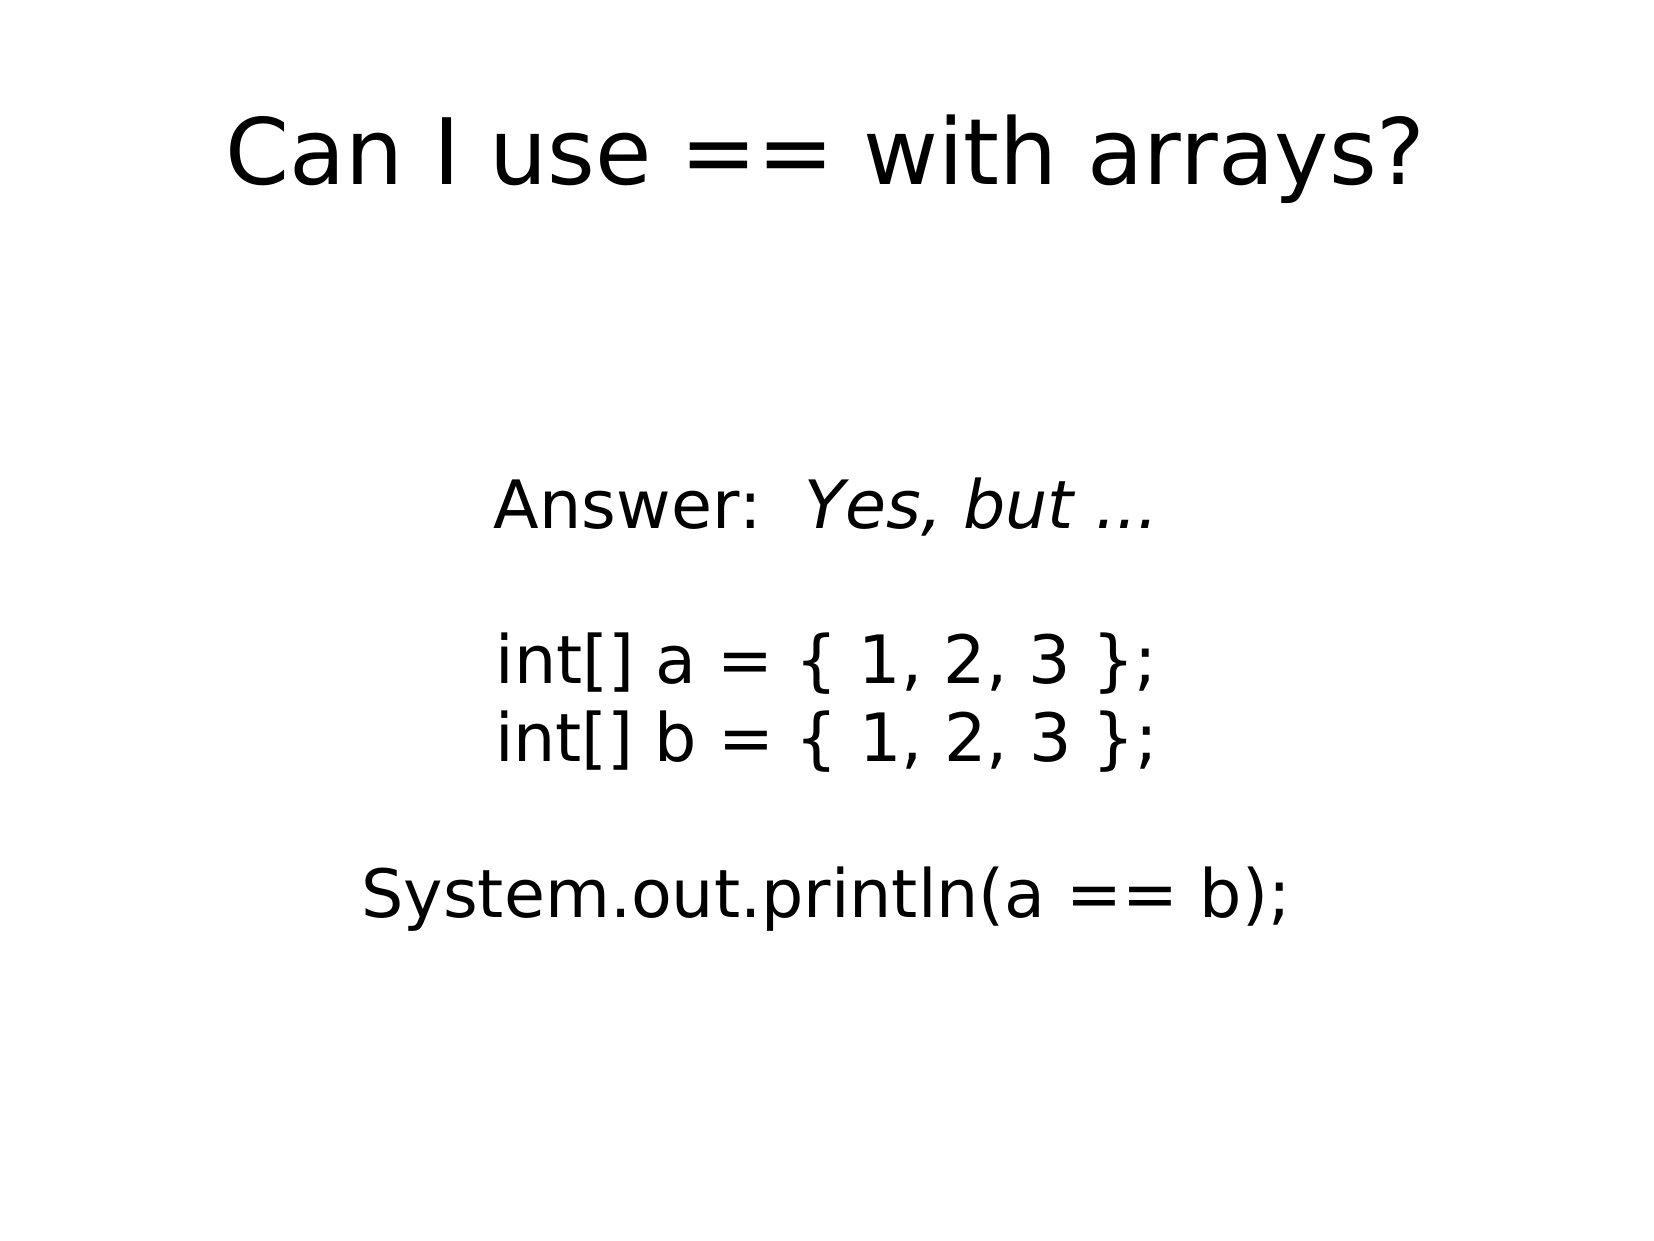

# Can I use == with arrays?
Answer: Yes, but ...
int[] a = { 1, 2, 3 };
int[] b = { 1, 2, 3 };
System.out.println(a == b);